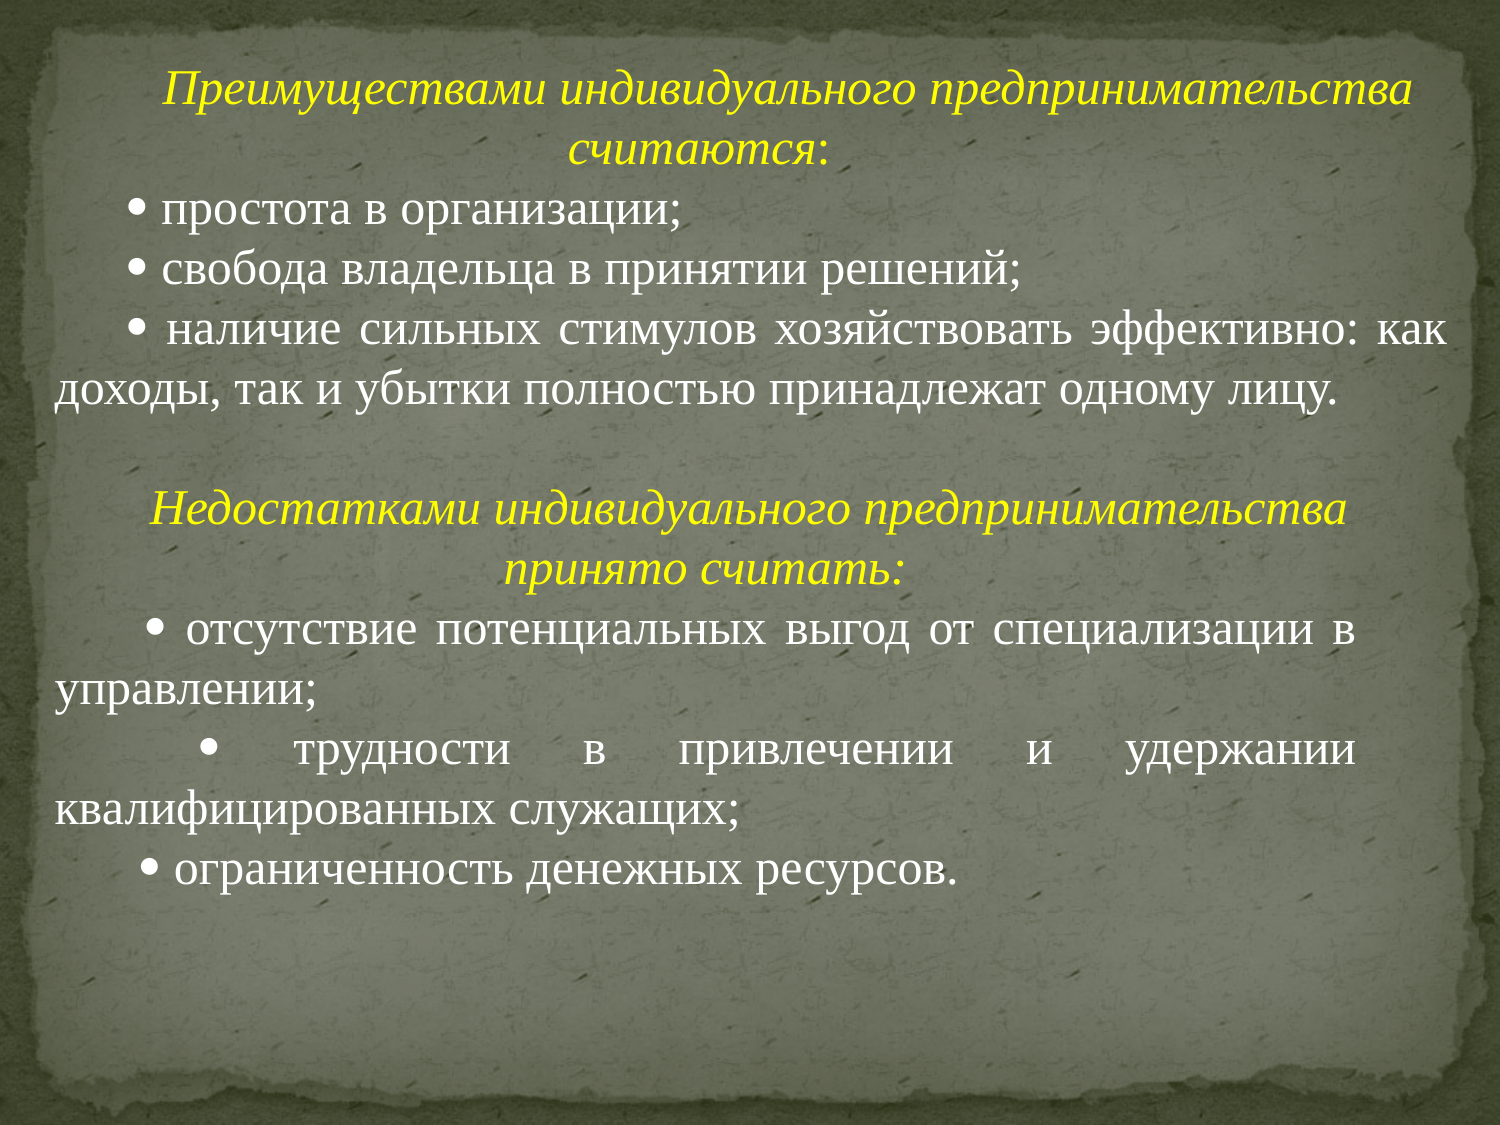

Преимуществами индивидуального предпринимательства считаются:
 простота в организации;
 свобода владельца в принятии решений;
 наличие сильных стимулов хозяйствовать эффективно: как доходы, так и убытки полностью принадлежат одному лицу.
 Недостатками индивидуального предпринимательства принято считать:
  отсутствие потенциальных выгод от специализации в управлении;
  трудности в привлечении и удержании квалифицированных служащих;
  ограниченность денежных ресурсов.